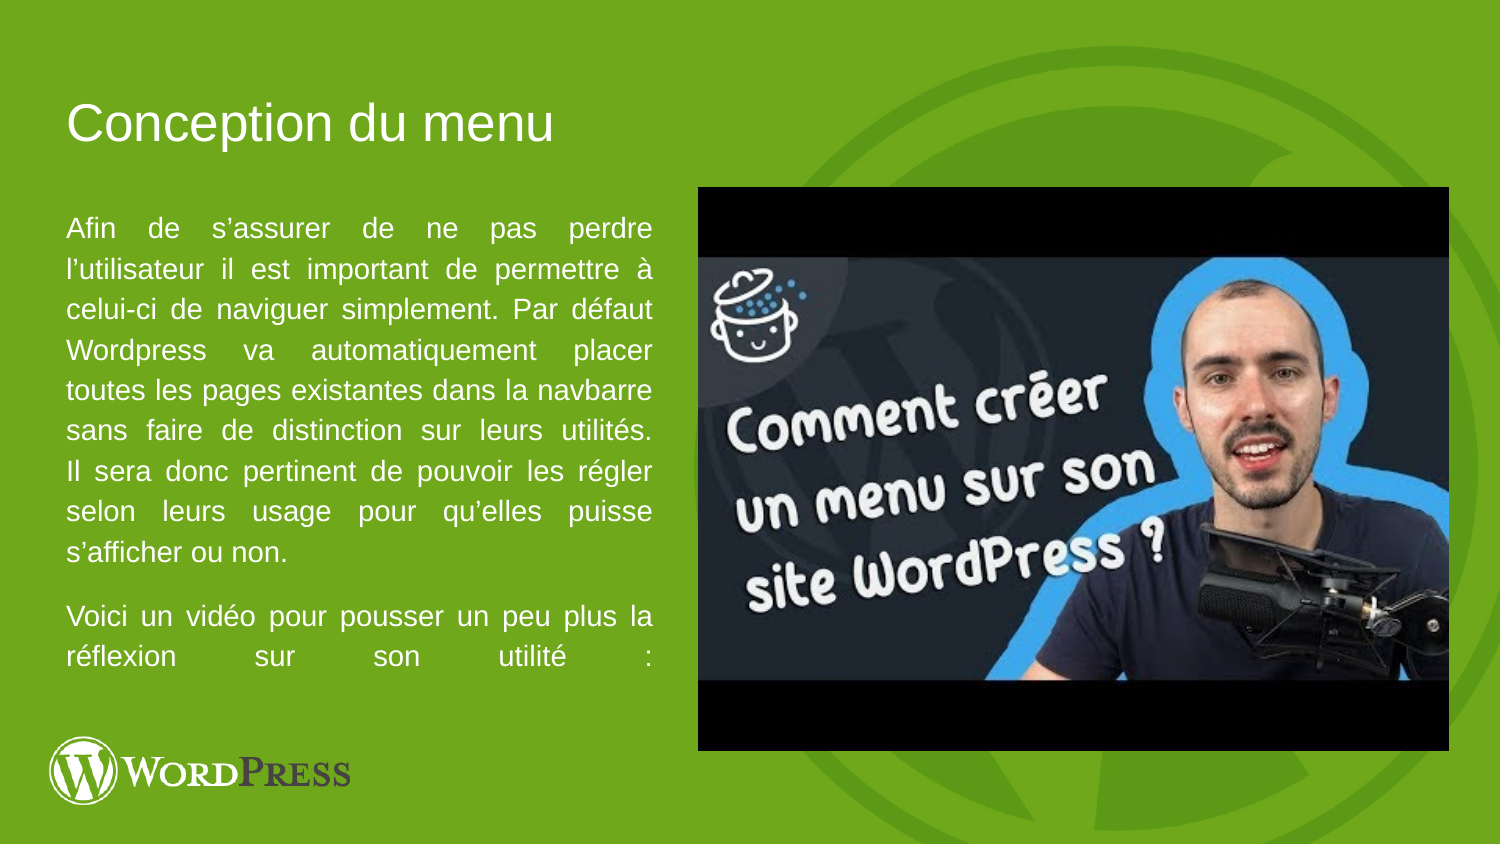

# Conception du menu
Afin de s’assurer de ne pas perdre l’utilisateur il est important de permettre à celui-ci de naviguer simplement. Par défaut Wordpress va automatiquement placer toutes les pages existantes dans la navbarre sans faire de distinction sur leurs utilités.
Il sera donc pertinent de pouvoir les régler selon leurs usage pour qu’elles puisse s’afficher ou non.
Voici un vidéo pour pousser un peu plus la réflexion sur son utilité :